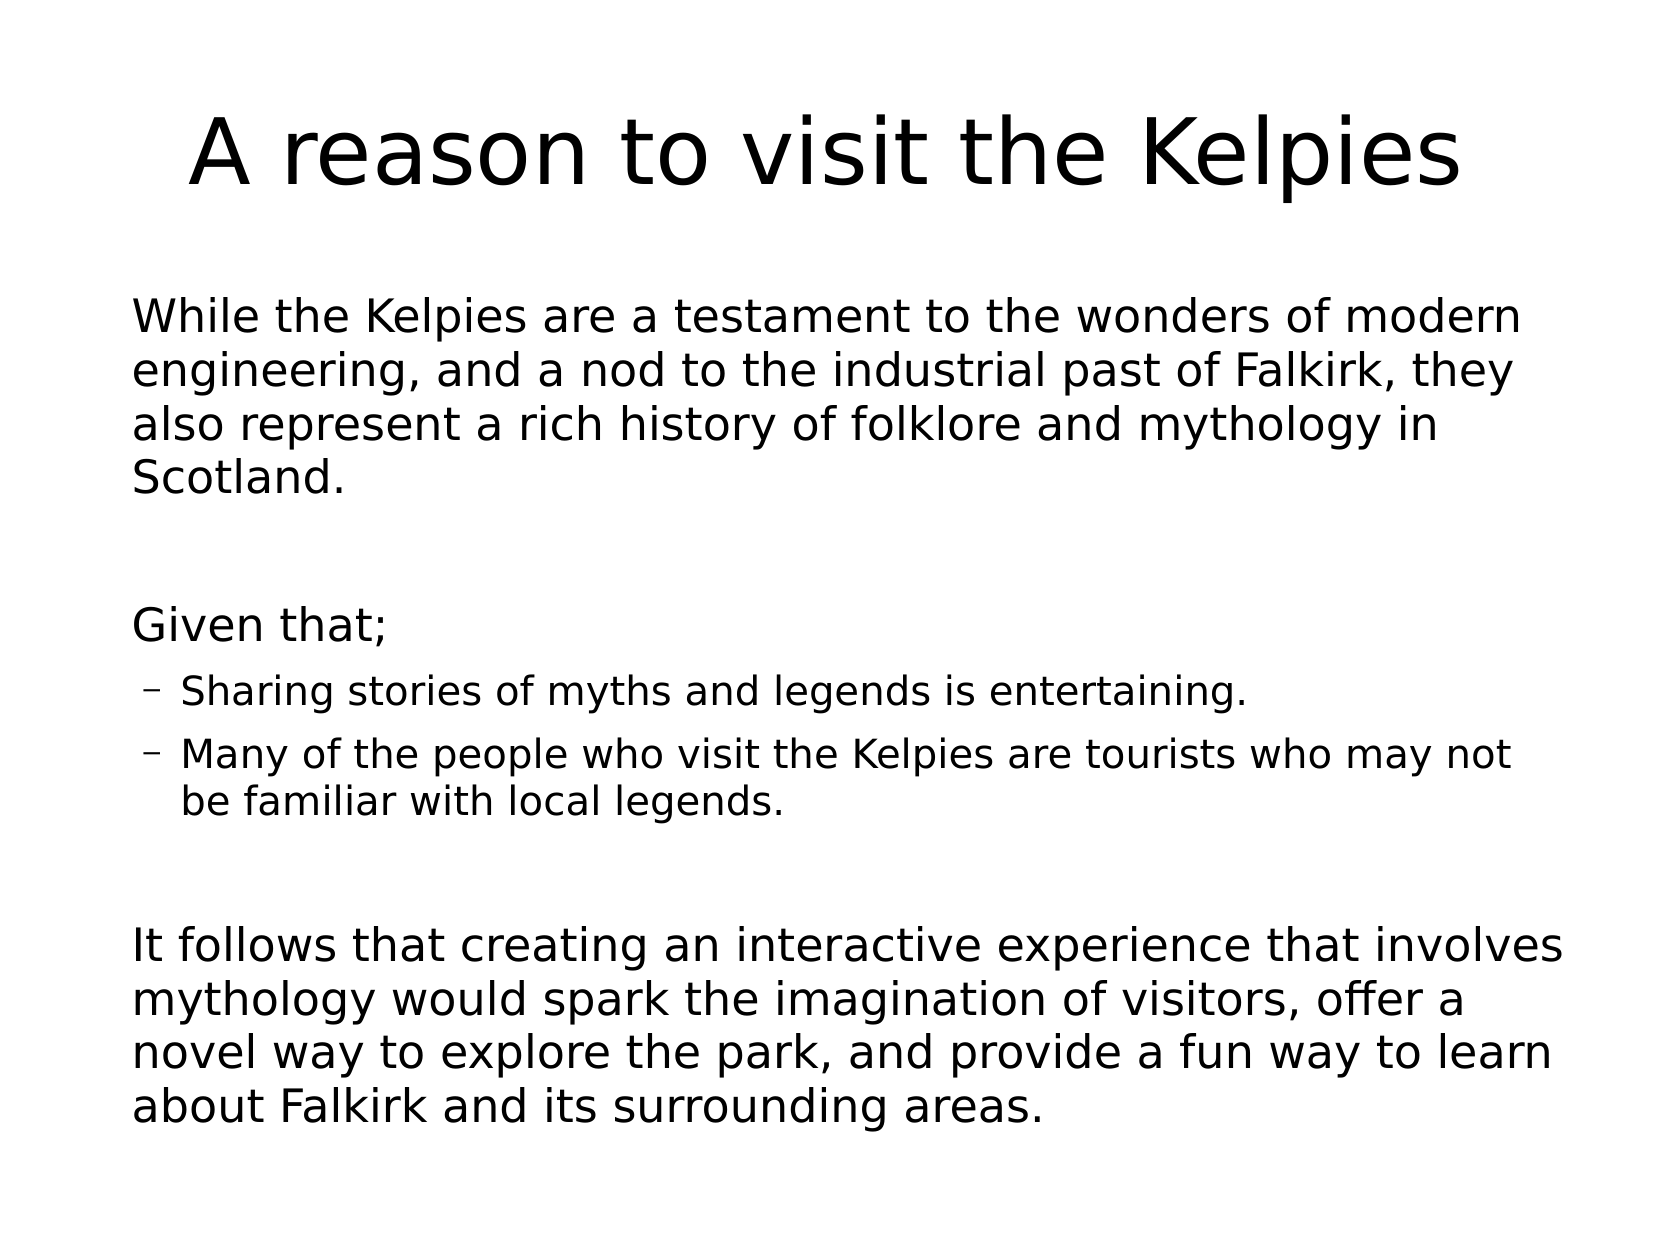

# A reason to visit the Kelpies
While the Kelpies are a testament to the wonders of modern engineering, and a nod to the industrial past of Falkirk, they also represent a rich history of folklore and mythology in Scotland.
Given that;
Sharing stories of myths and legends is entertaining.
Many of the people who visit the Kelpies are tourists who may not be familiar with local legends.
It follows that creating an interactive experience that involves mythology would spark the imagination of visitors, offer a novel way to explore the park, and provide a fun way to learn about Falkirk and its surrounding areas.